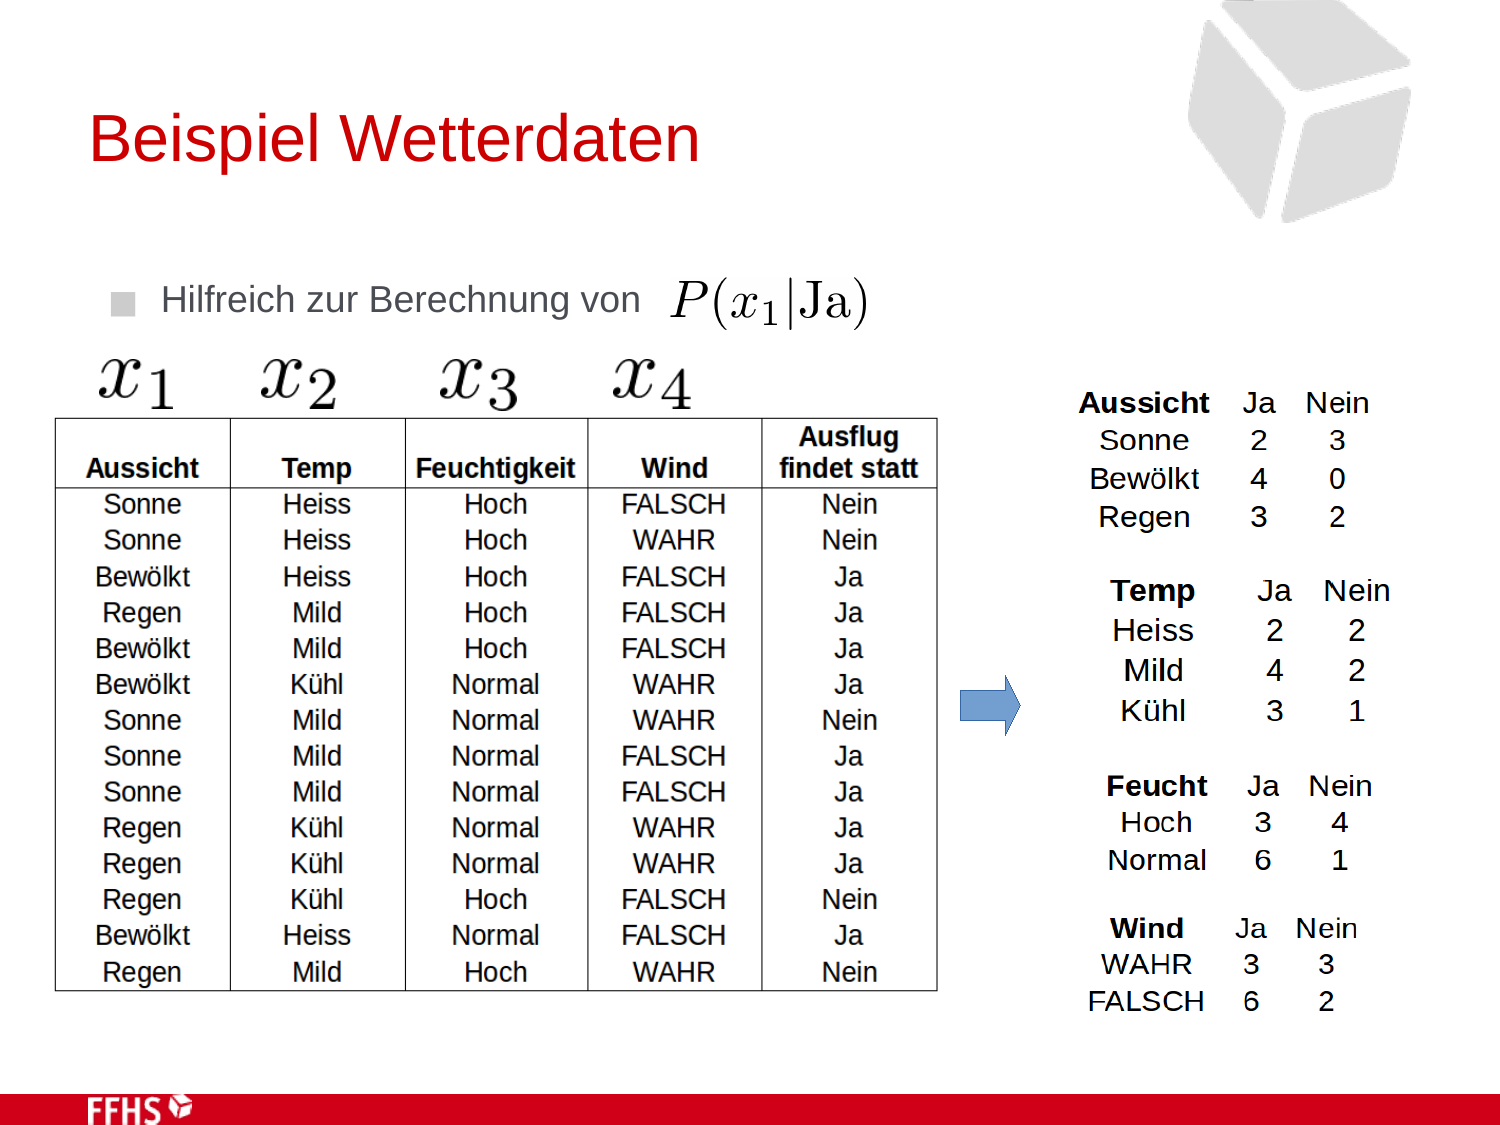

# Beispiel Wetterdaten
Hilfreich zur Berechnung von